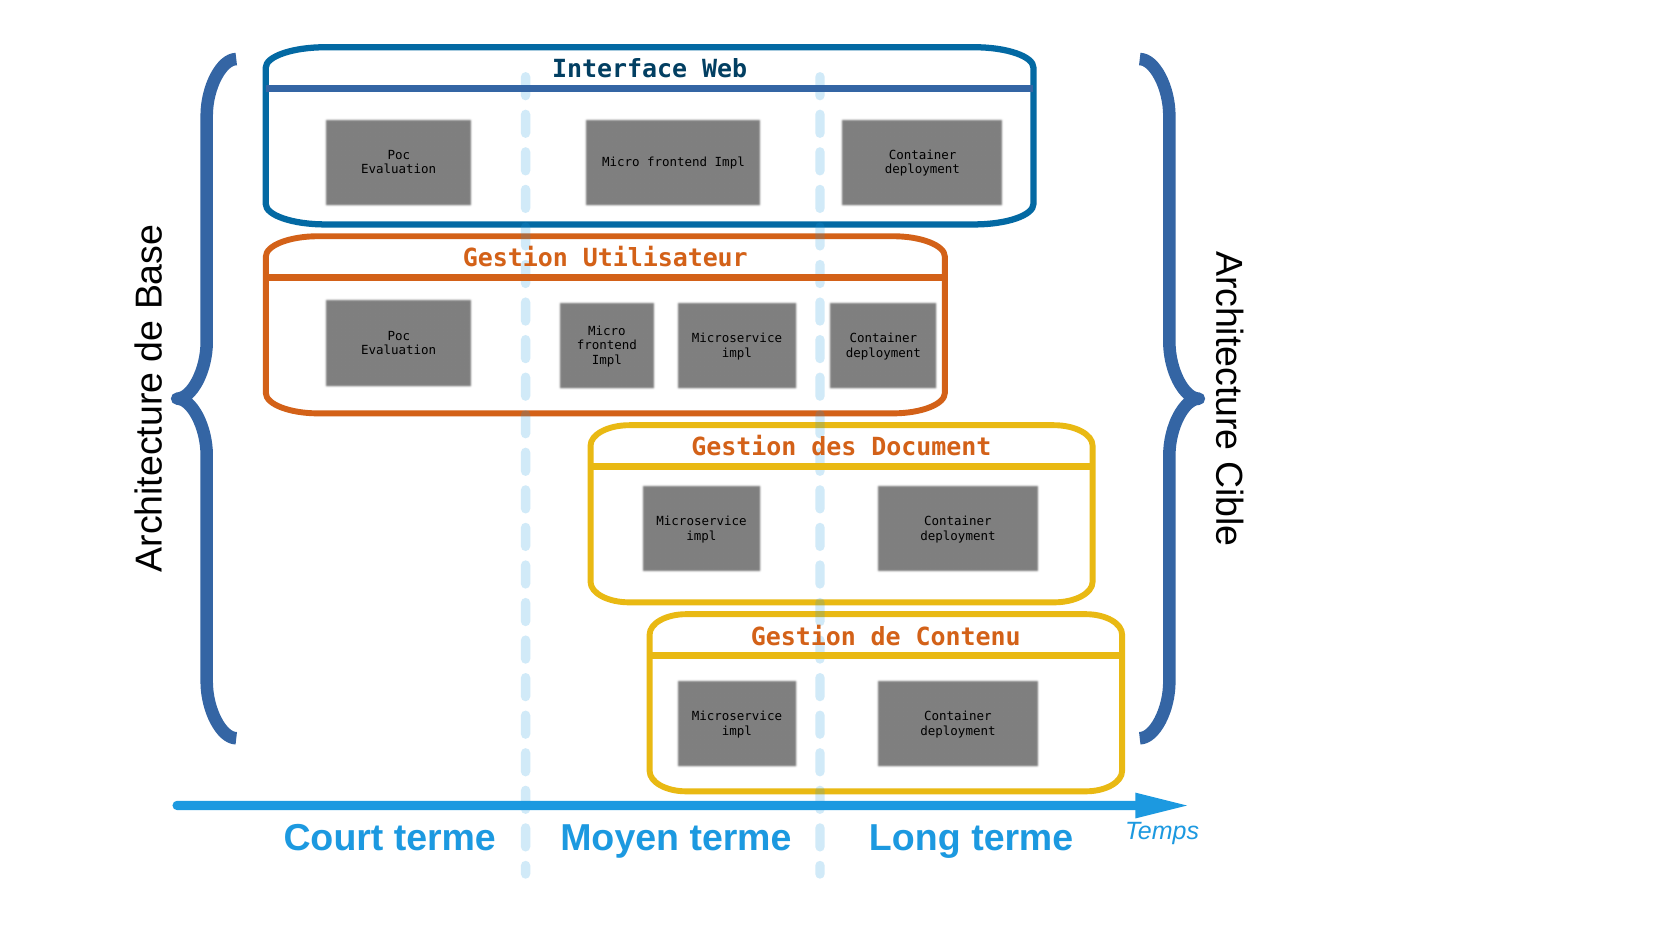

Interface Web
Architecture de Base
Architecture Cible
Poc
Evaluation
Micro frontend Impl
Container deployment
Gestion Utilisateur
Poc
Evaluation
Micro frontend Impl
Microservice impl
Container deployment
Gestion des Document
Microservice impl
Container deployment
Gestion de Contenu
Microservice impl
Container deployment
Court terme
Moyen terme
Long terme
Temps